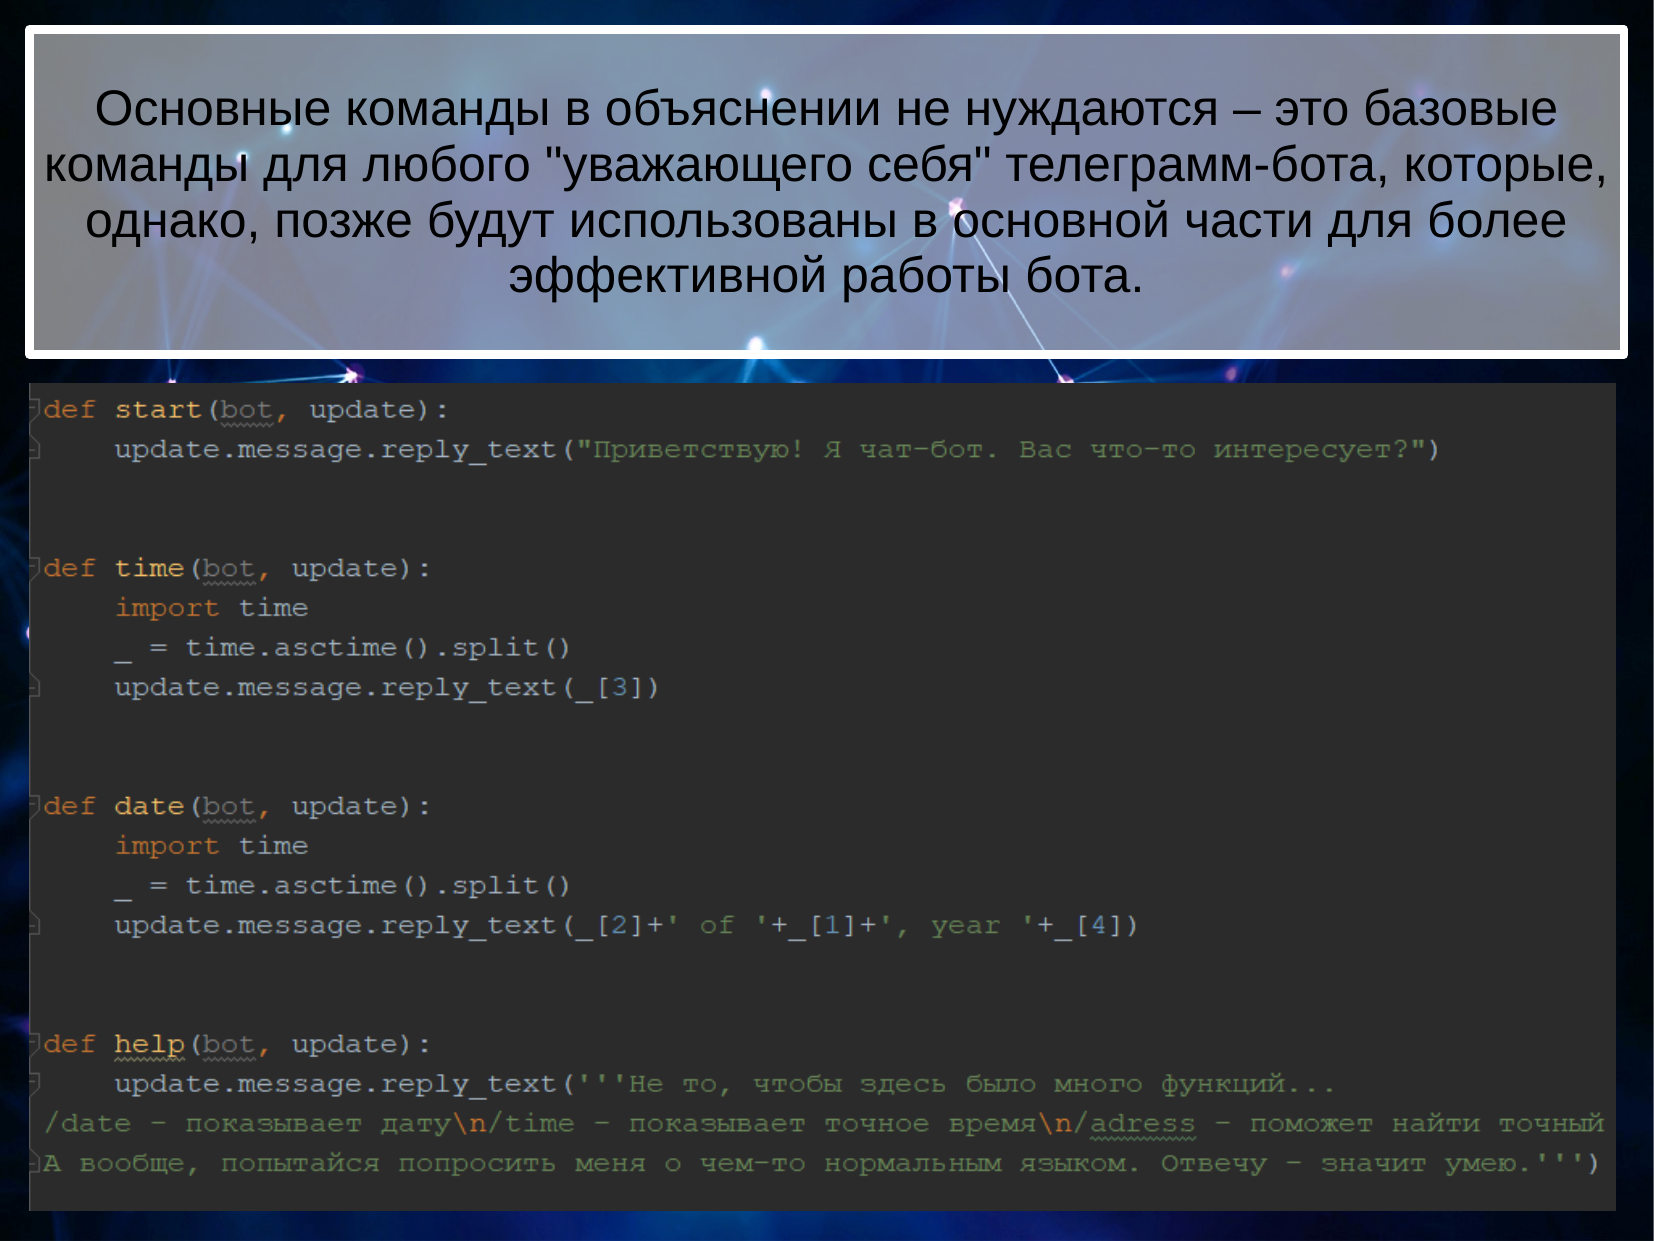

# Основные команды в объяснении не нуждаются – это базовые команды для любого "уважающего себя" телеграмм-бота, которые, однако, позже будут использованы в основной части для более эффективной работы бота.